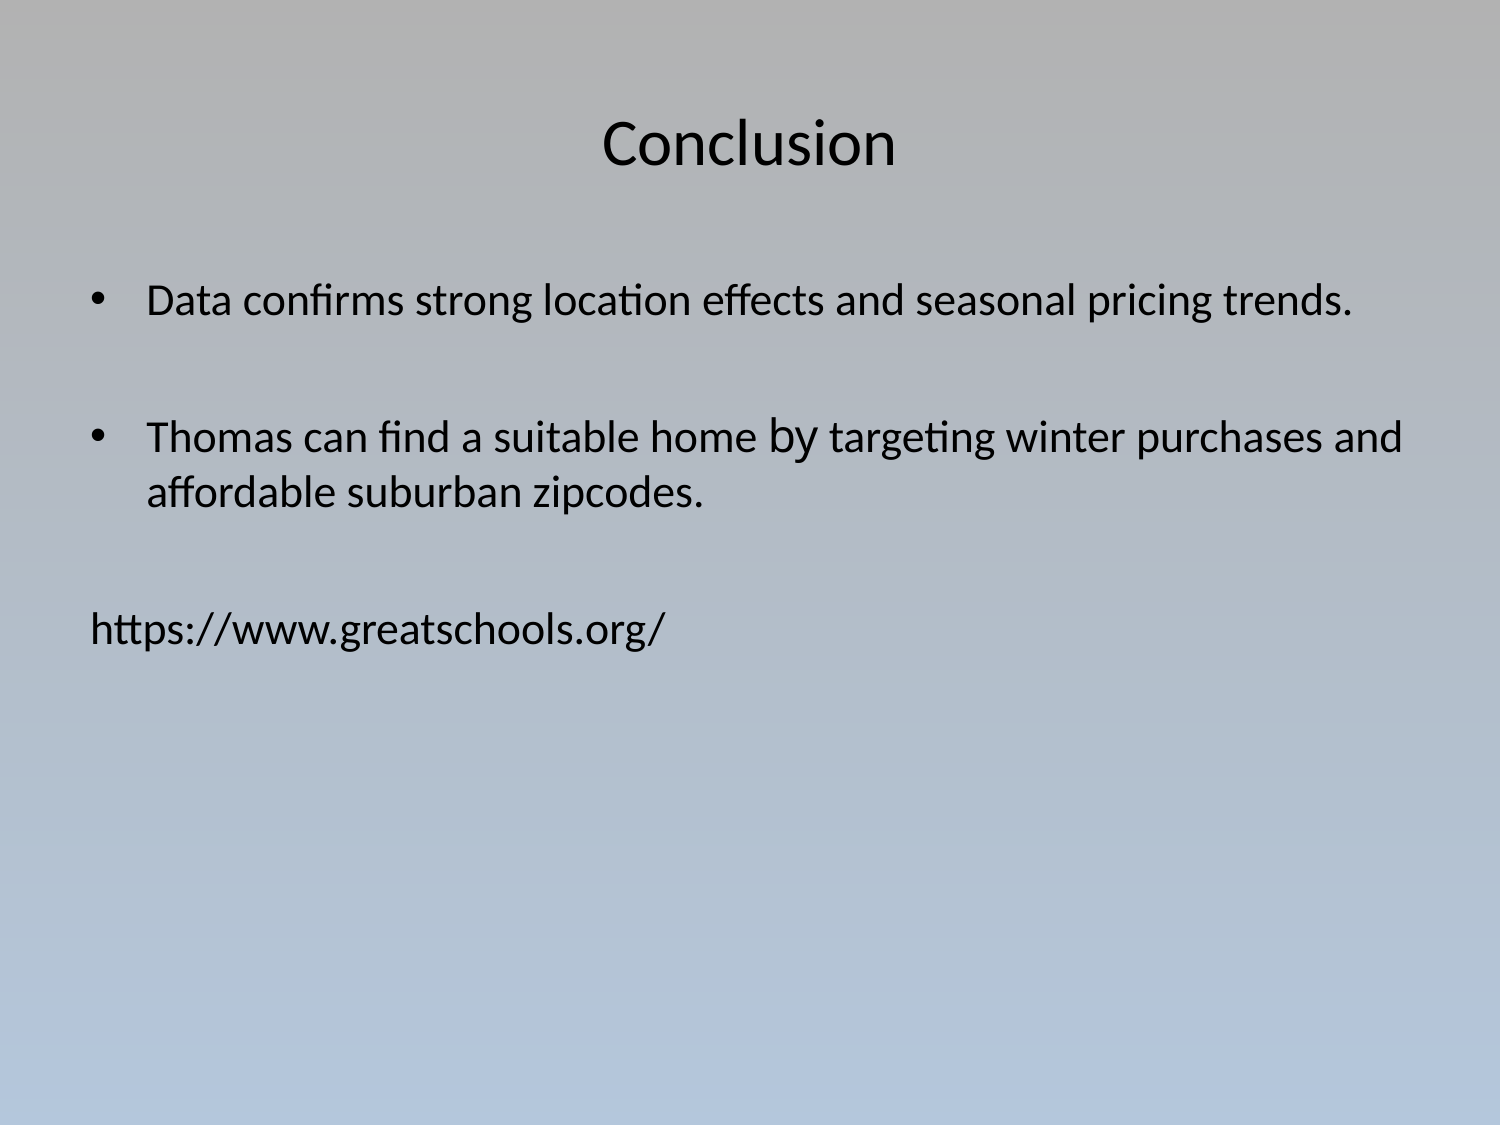

# Conclusion
Data confirms strong location effects and seasonal pricing trends.
Thomas can find a suitable home by targeting winter purchases and affordable suburban zipcodes.
https://www.greatschools.org/